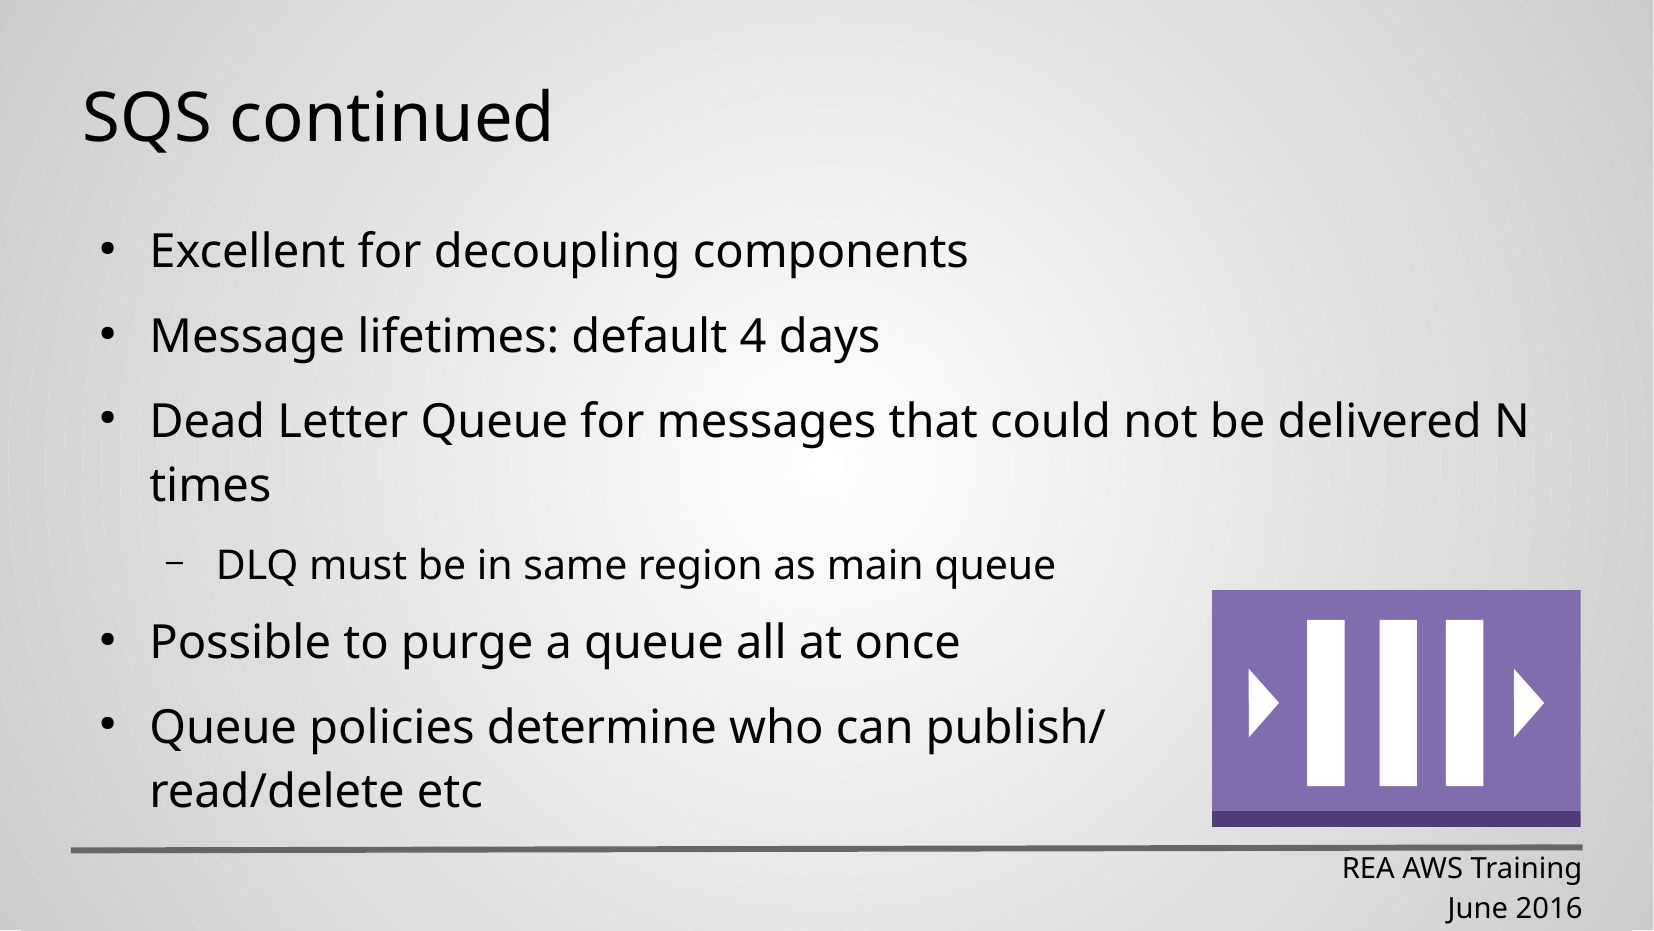

# SQS continued
Excellent for decoupling components
Message lifetimes: default 4 days
Dead Letter Queue for messages that could not be delivered N times
DLQ must be in same region as main queue
Possible to purge a queue all at once
Queue policies determine who can publish/
read/delete etc